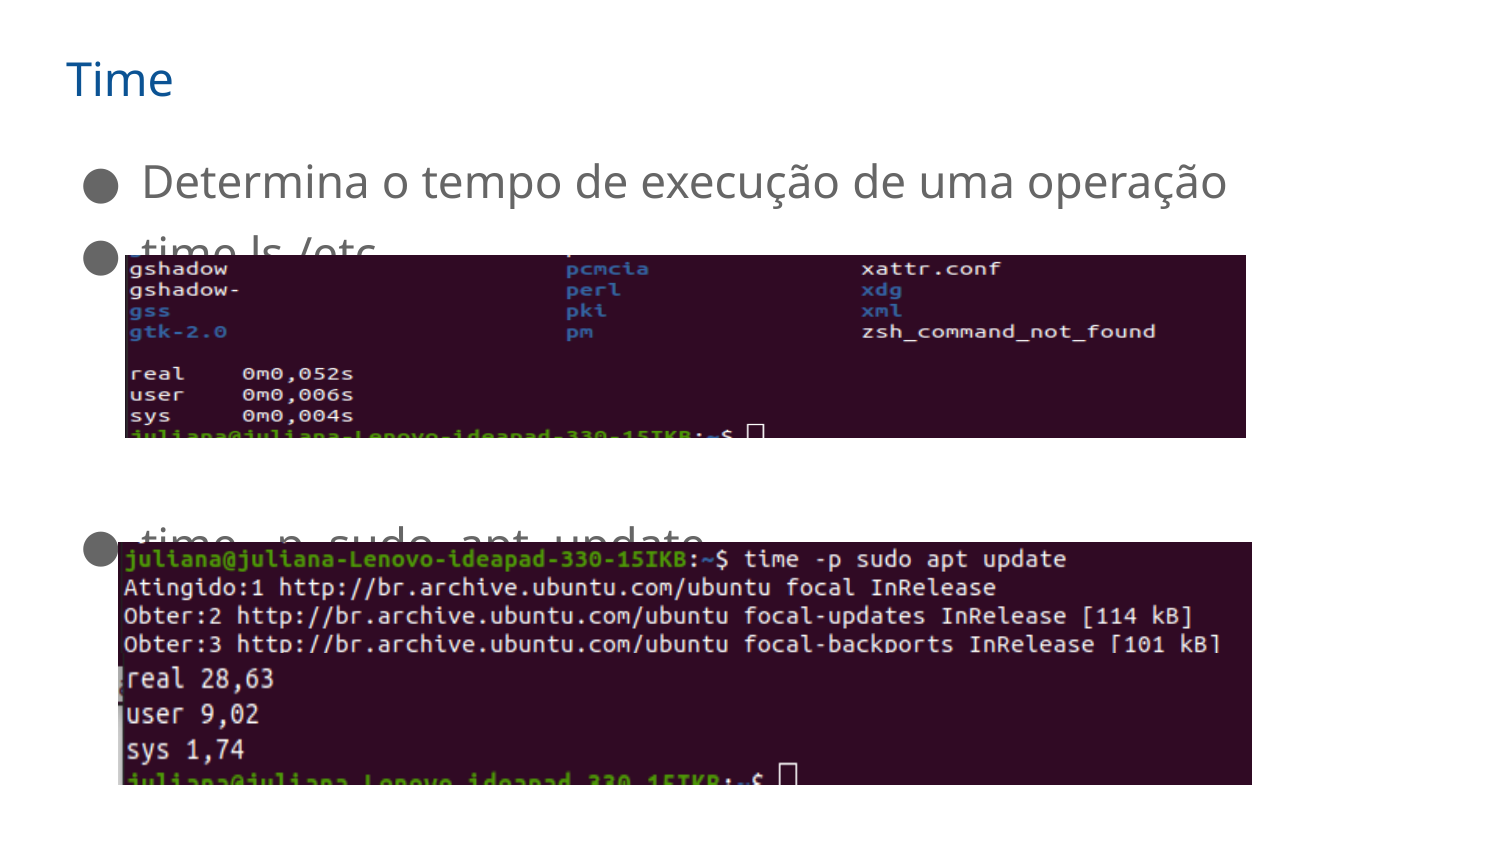

# Time
Determina o tempo de execução de uma operação
time ls /etc
time -p sudo apt update